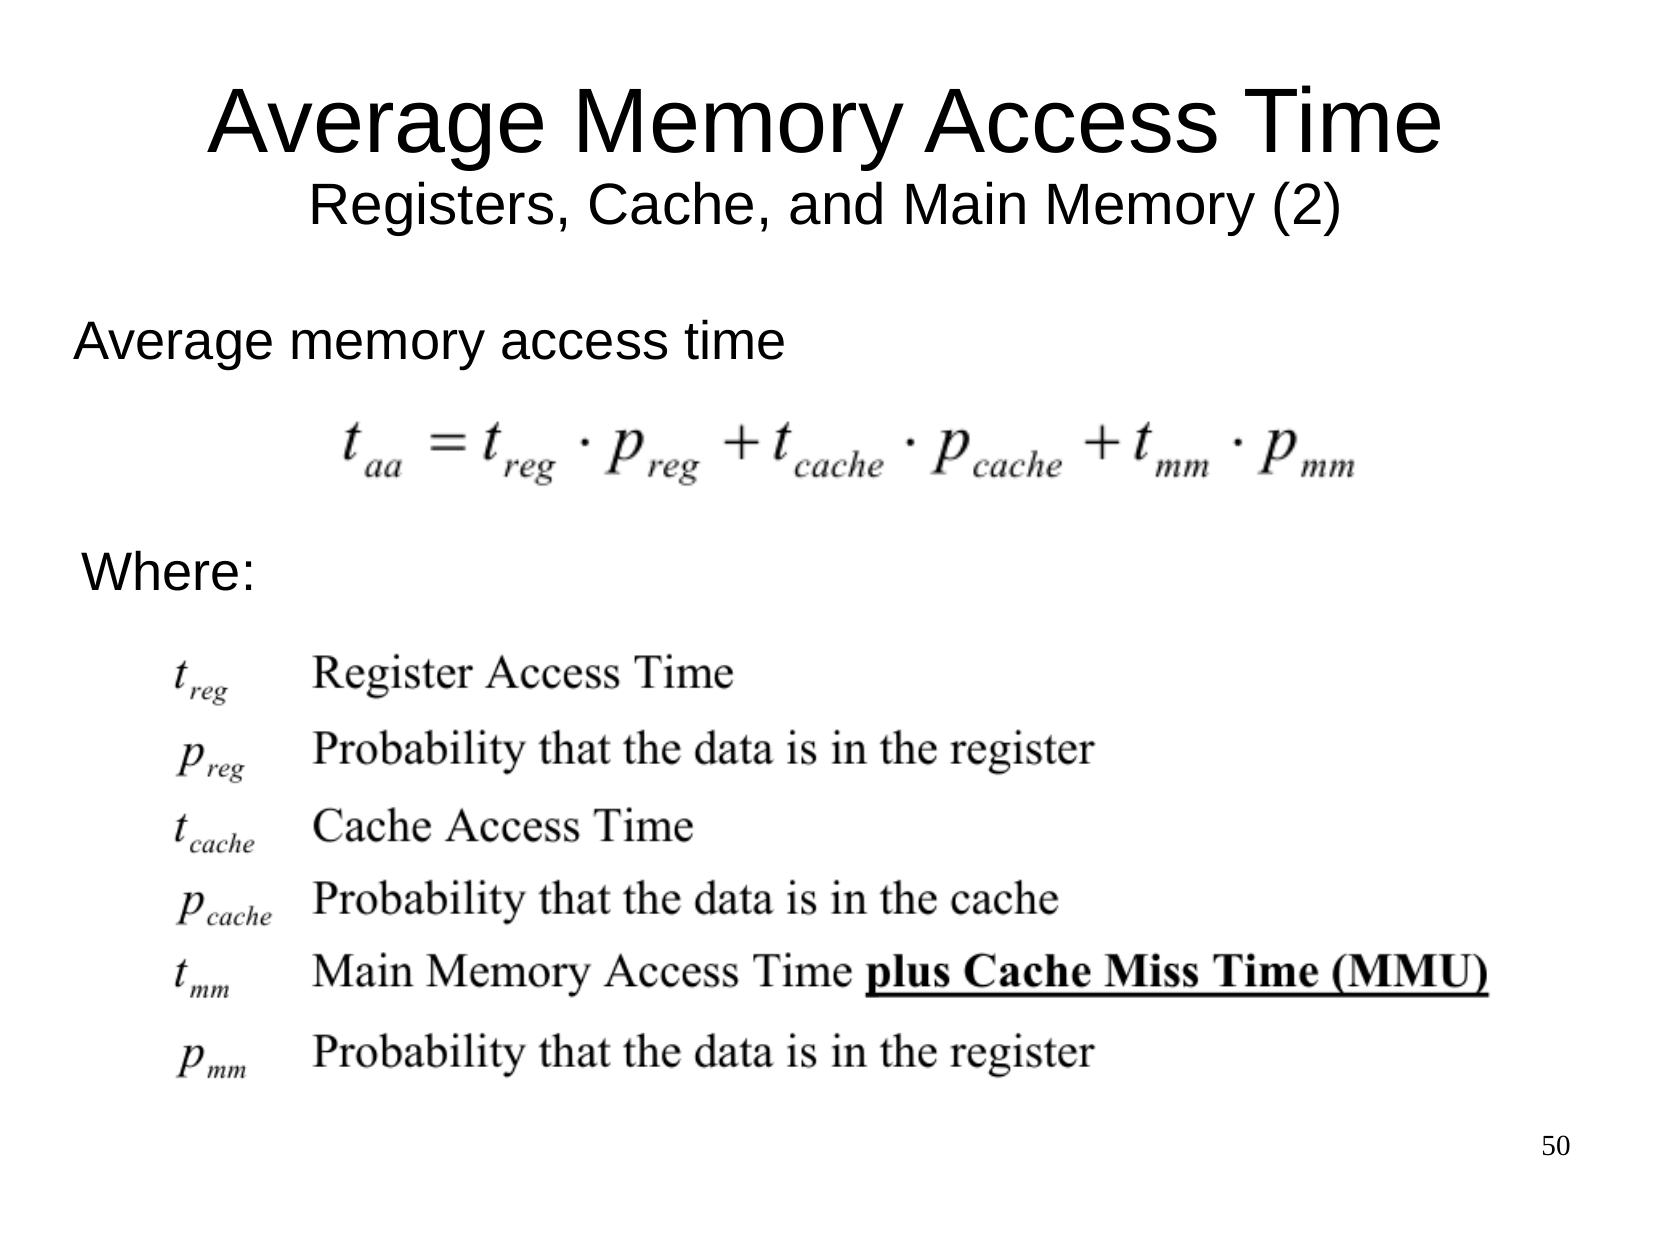

# Average Memory Access Time Registers, Cache, and Main Memory (2)
Average memory access time
Where:
50